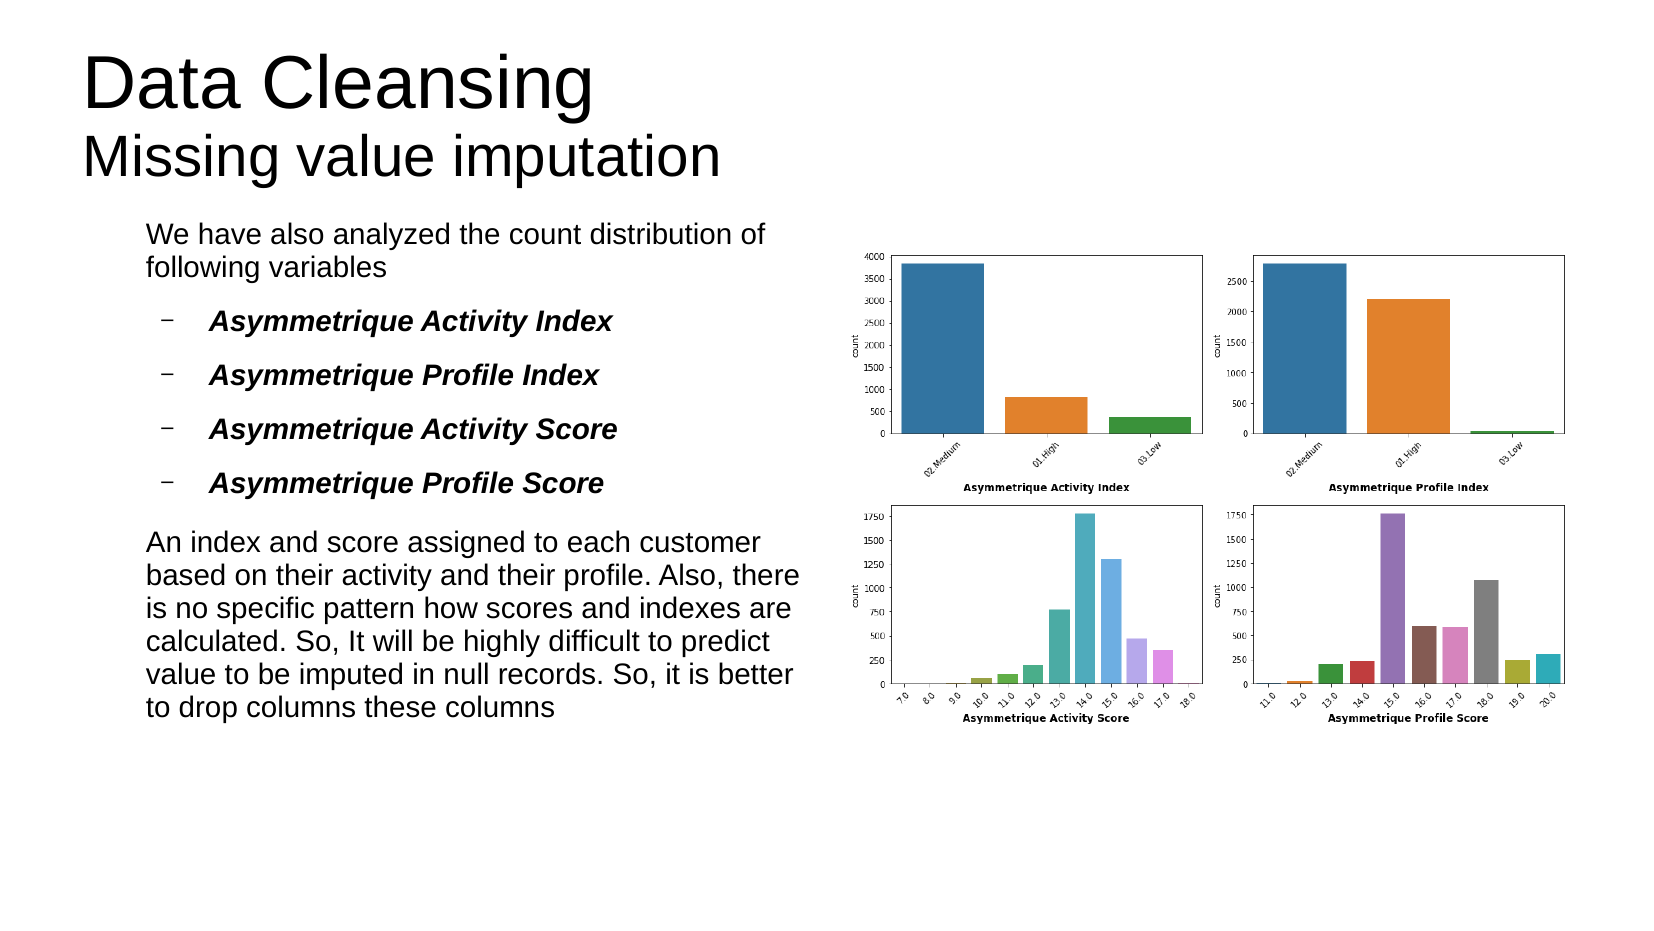

# Data Cleansing Missing value imputation
We have also analyzed the count distribution of following variables
Asymmetrique Activity Index
Asymmetrique Profile Index
Asymmetrique Activity Score
Asymmetrique Profile Score
An index and score assigned to each customer based on their activity and their profile. Also, there is no specific pattern how scores and indexes are calculated. So, It will be highly difficult to predict value to be imputed in null records. So, it is better to drop columns these columns